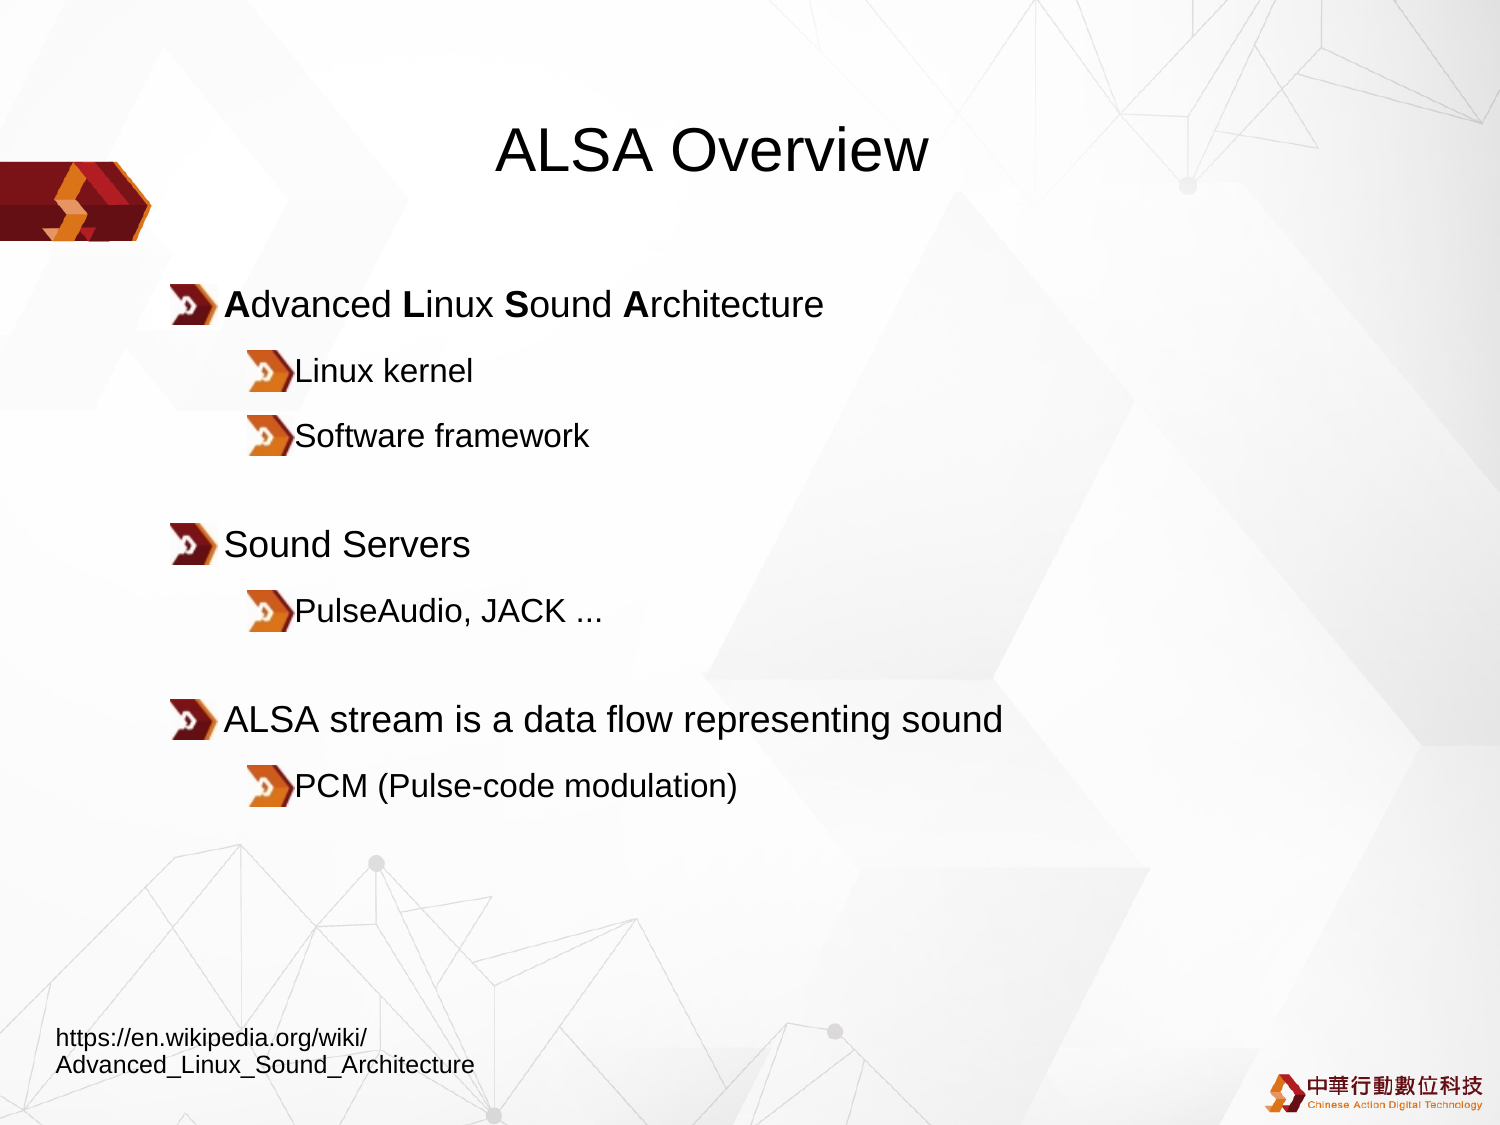

# ALSA Overview
Advanced Linux Sound Architecture
Linux kernel
Software framework
Sound Servers
PulseAudio, JACK ...
ALSA stream is a data flow representing sound
PCM (Pulse-code modulation)
https://en.wikipedia.org/wiki/Advanced_Linux_Sound_Architecture